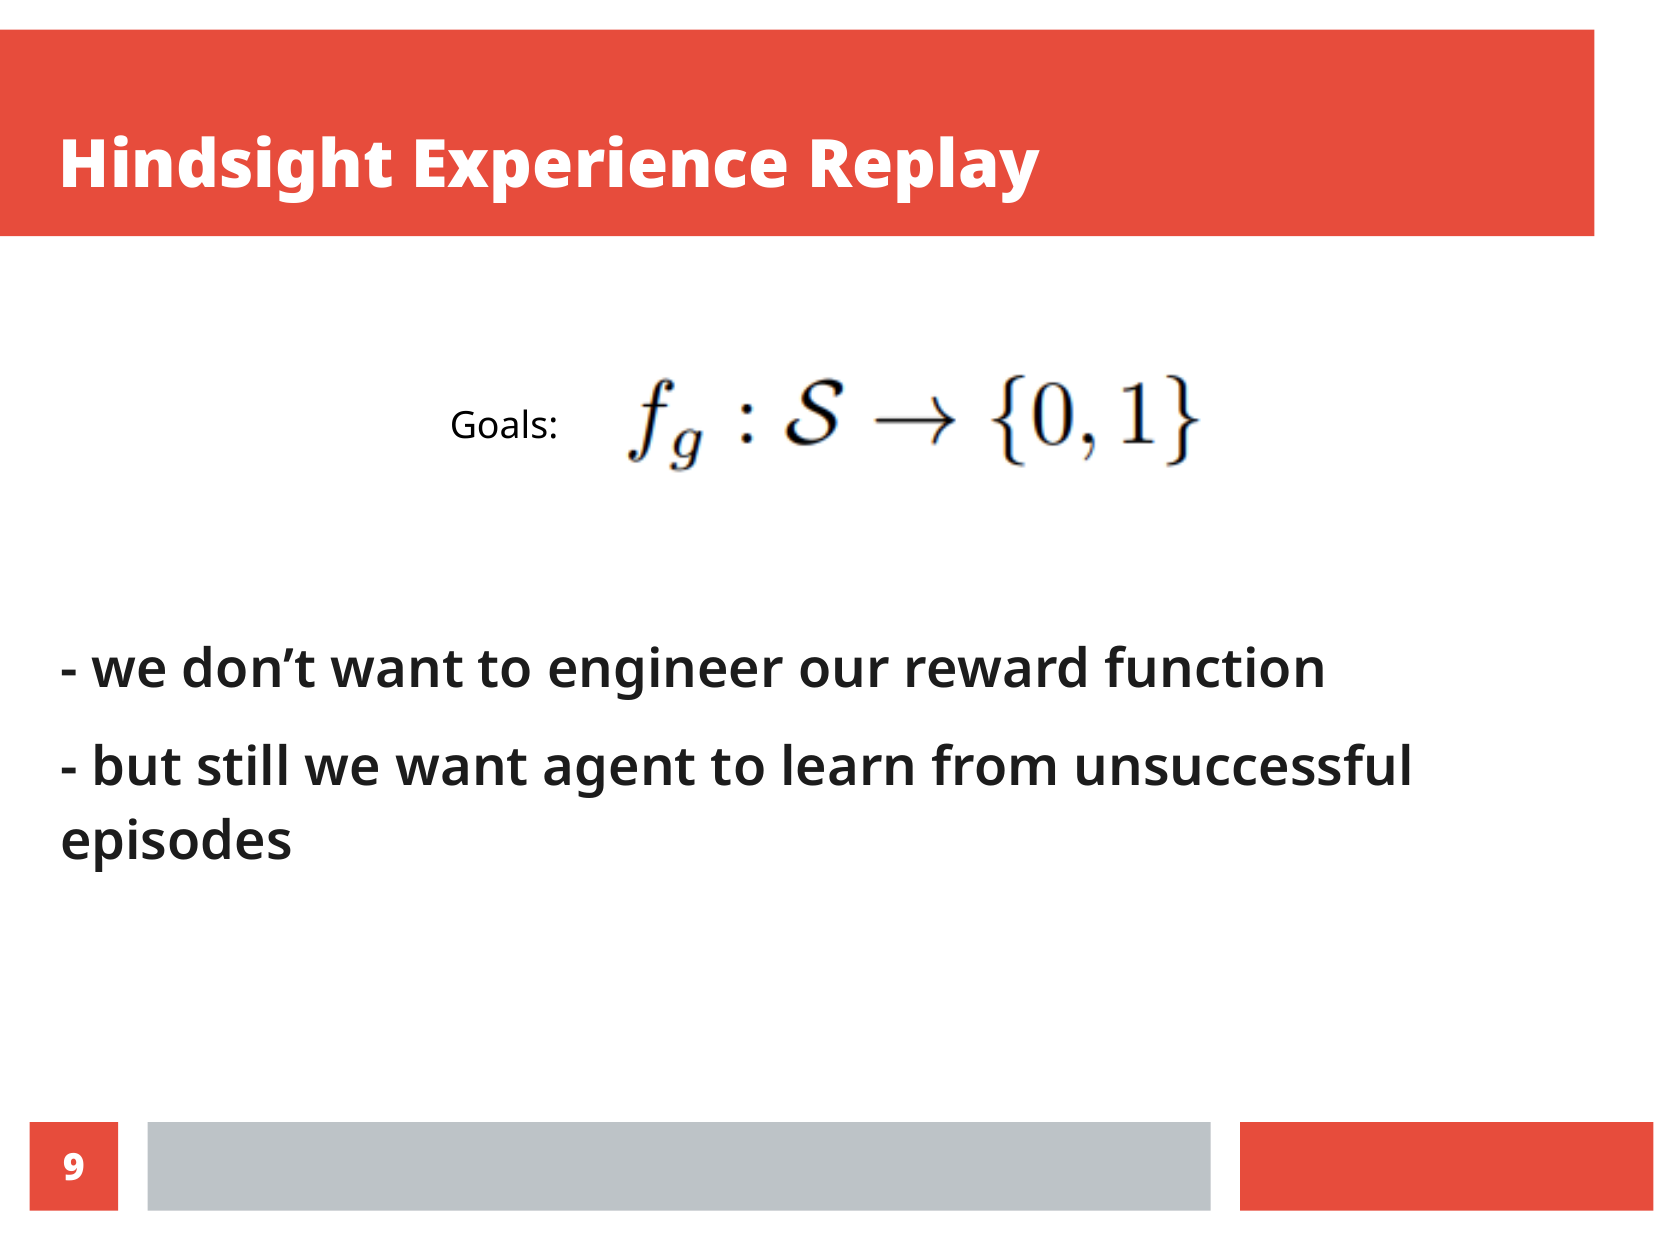

# Hindsight Experience Replay
Goals:
- we don’t want to engineer our reward function
- but still we want agent to learn from unsuccessful episodes
9